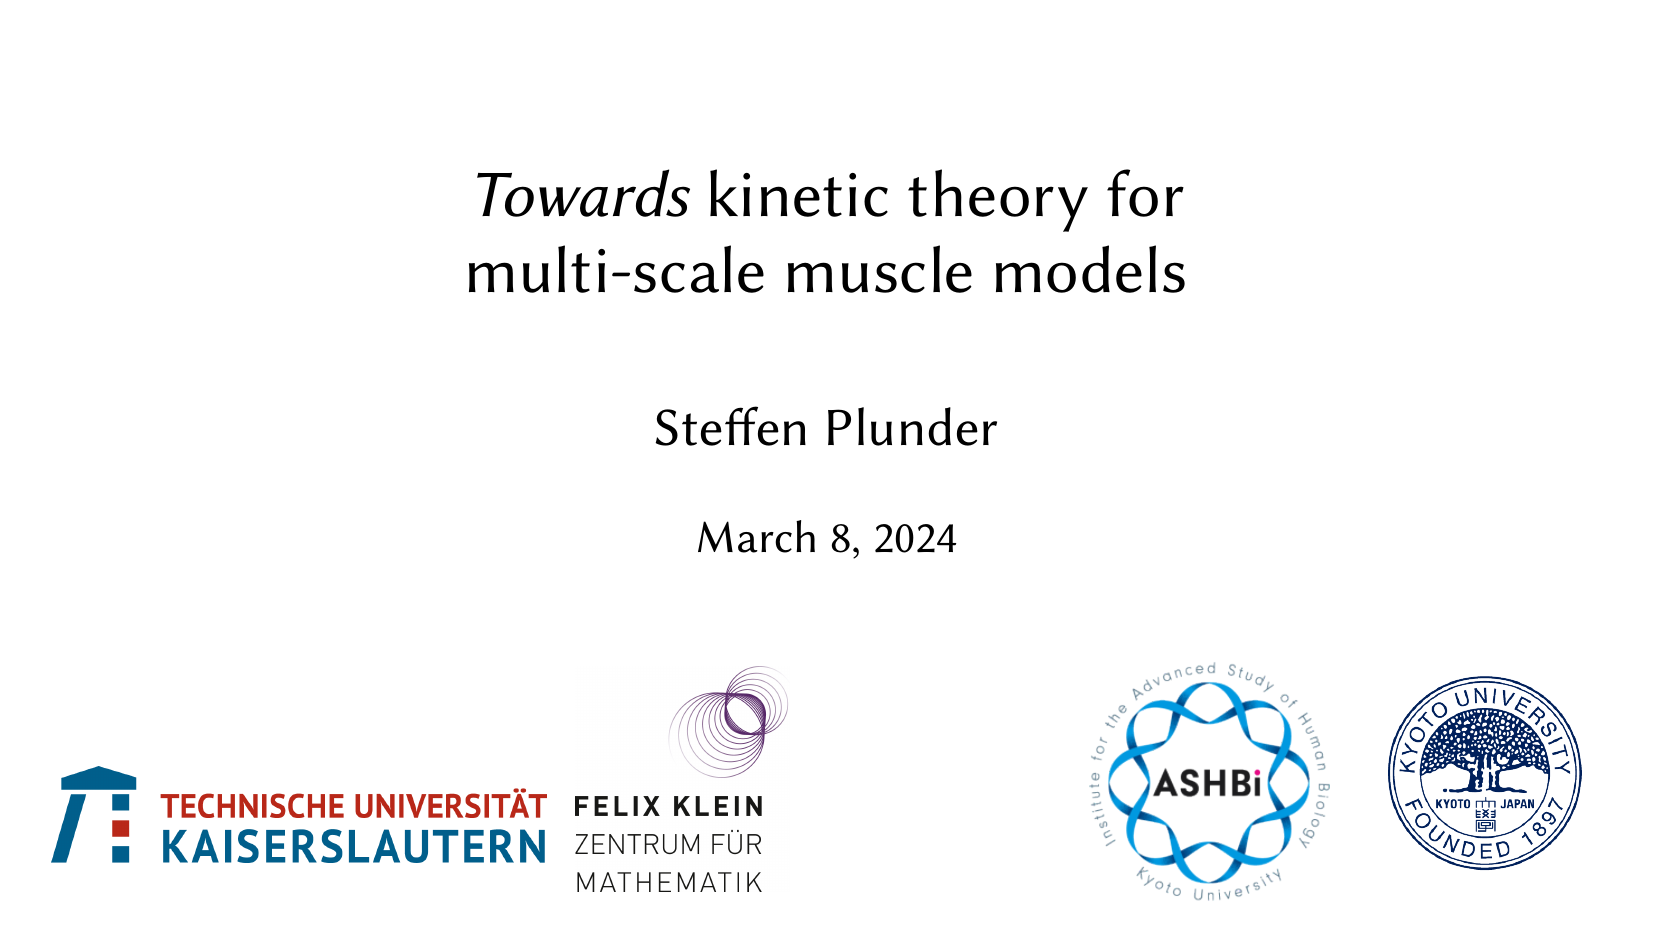

# Towards kinetic theory for multi-scale muscle models
Steffen Plunder
March 8, 2024